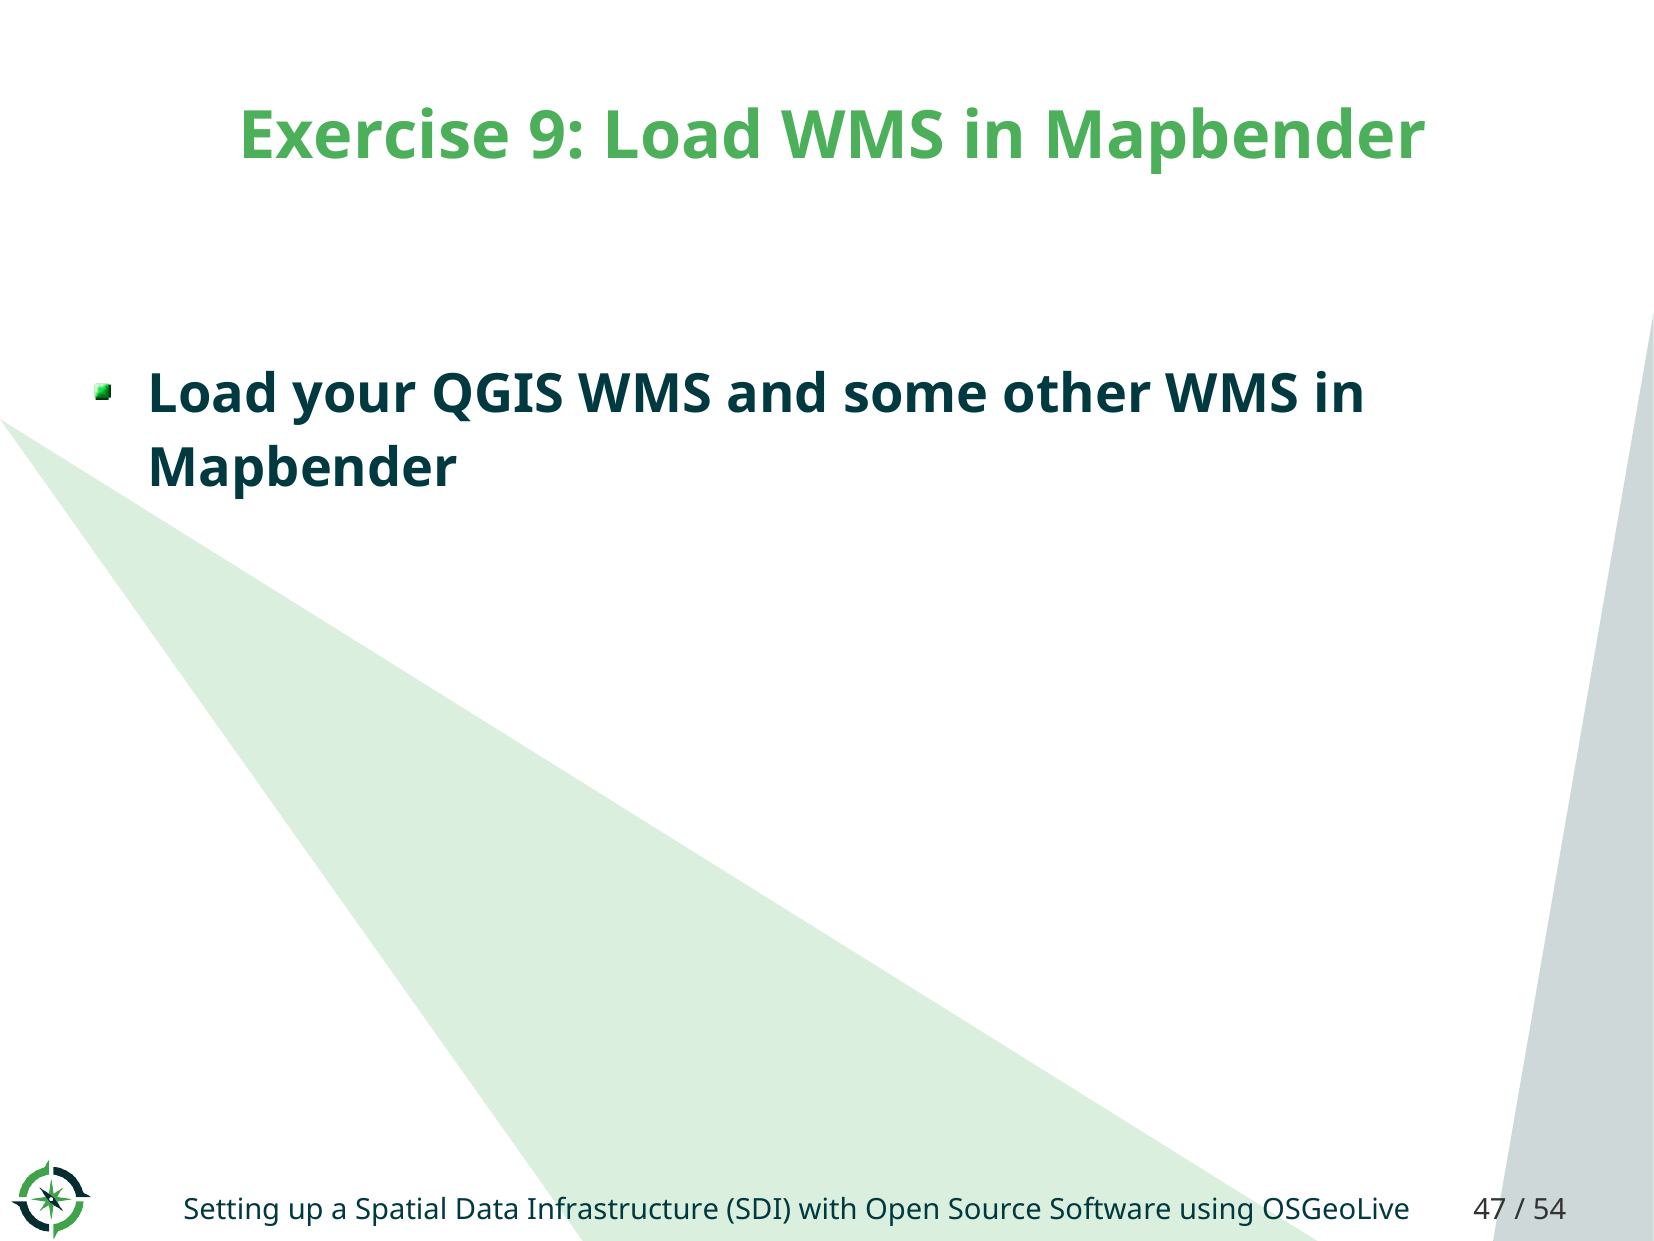

# Exercise 9: Load WMS in Mapbender
Load your QGIS WMS and some other WMS in Mapbender